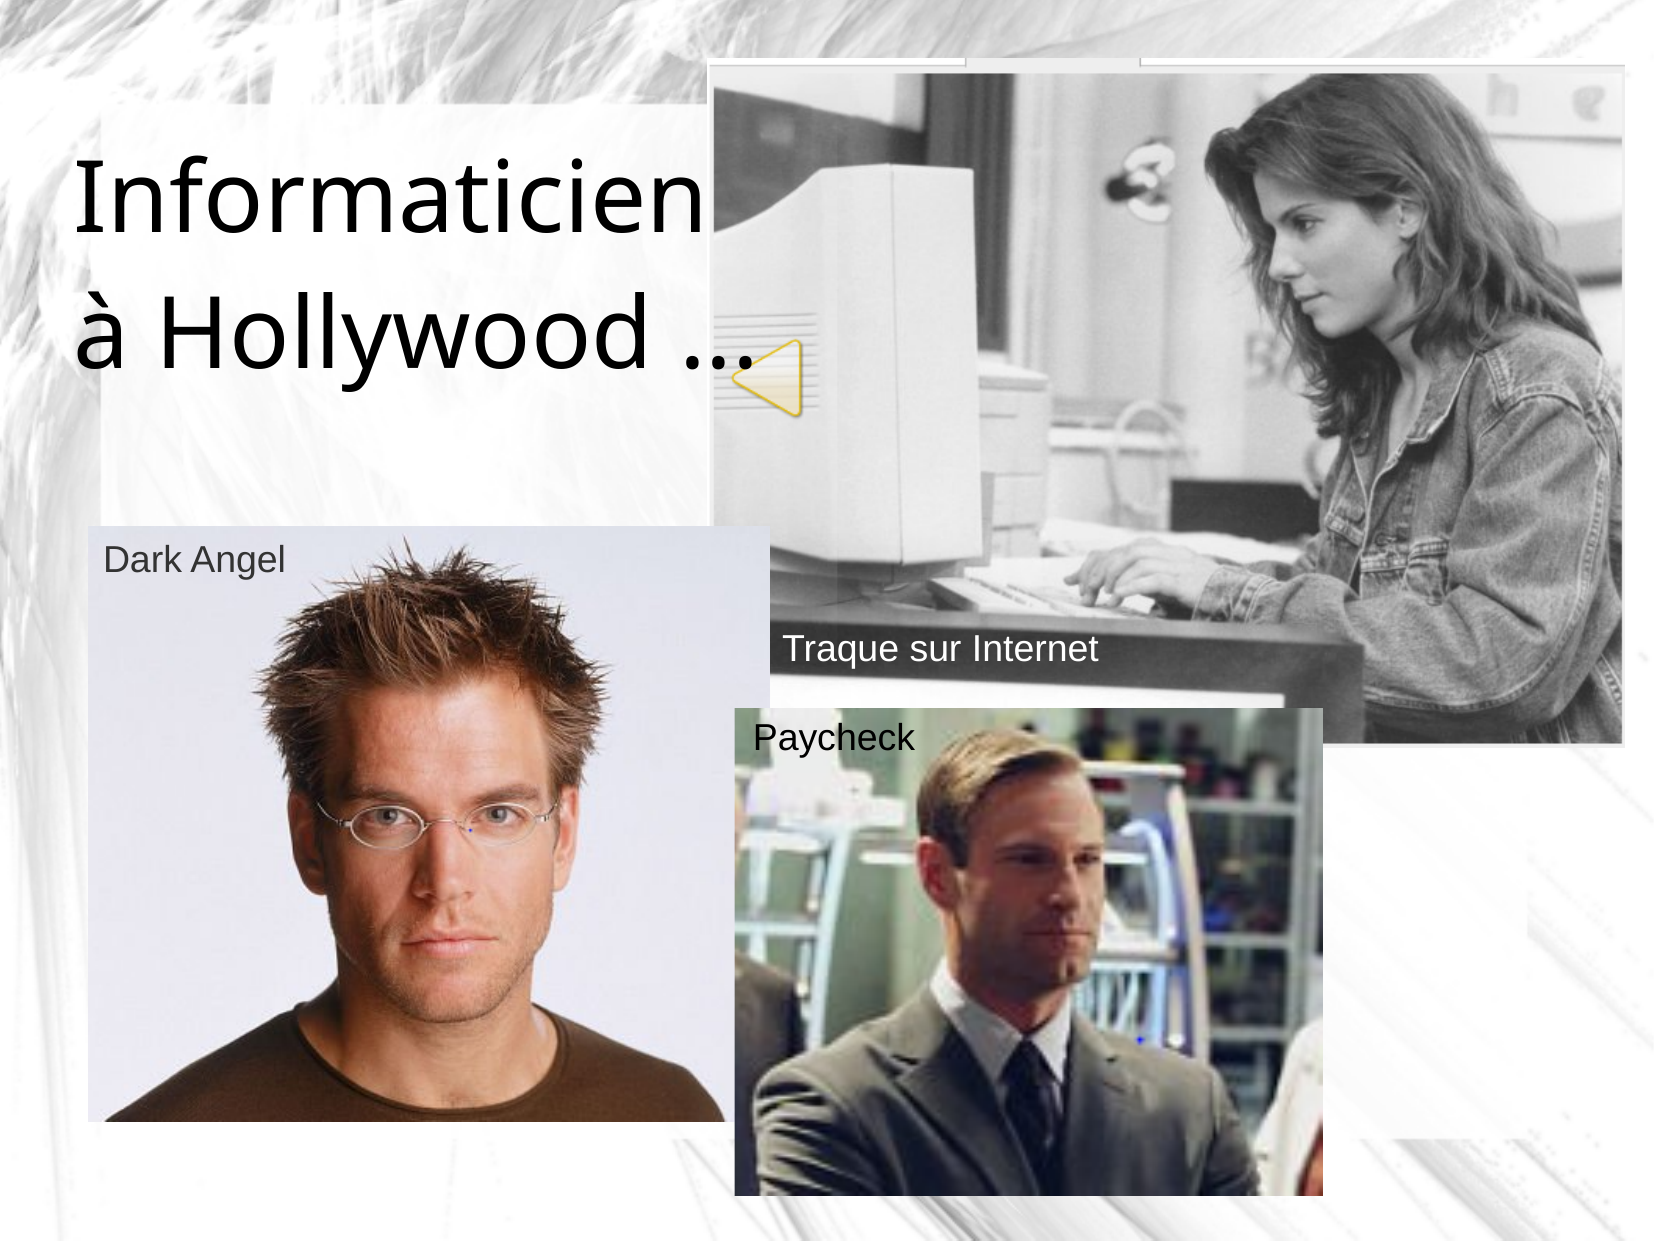

Informaticien à Hollywood ...
Dark Angel
Traque sur Internet
Paycheck